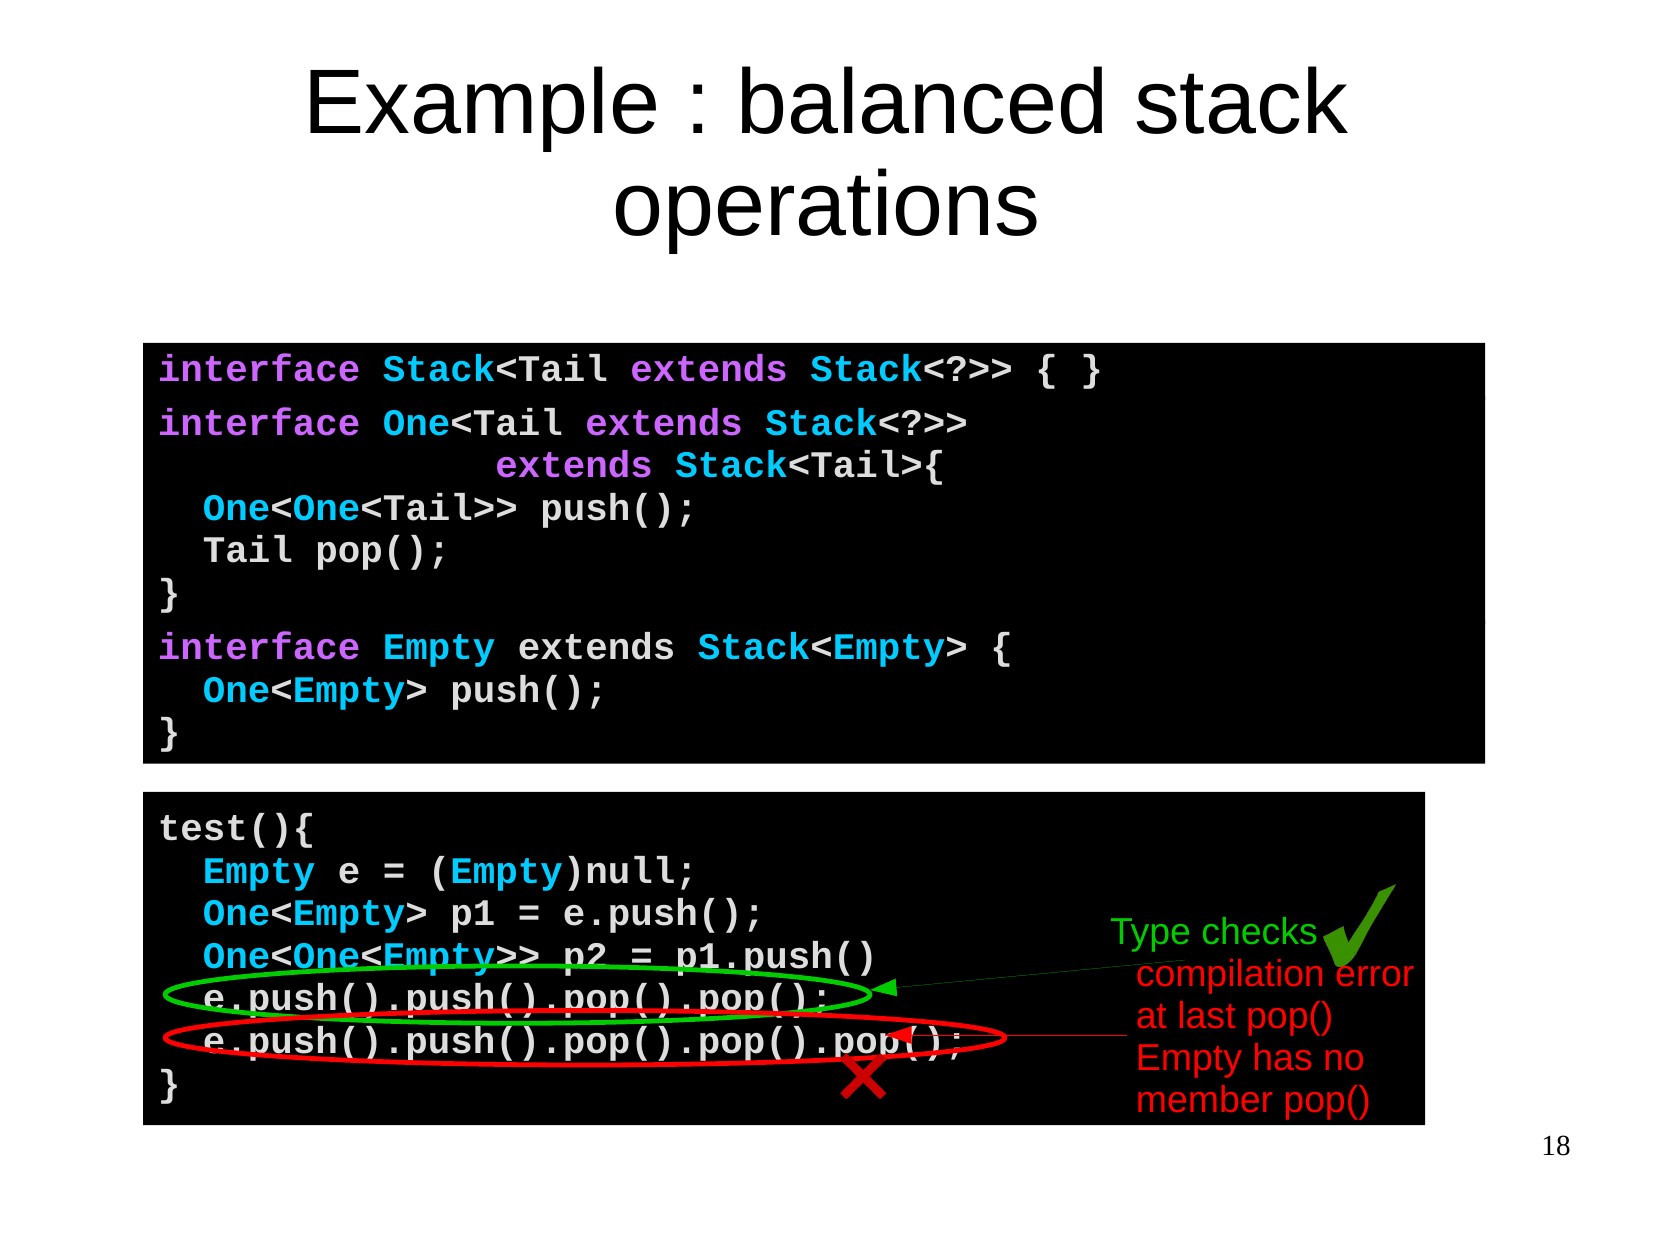

# Example : balanced stack operations
interface Stack<Tail extends Stack<?>> { }
interface One<Tail extends Stack<?>>
 extends Stack<Tail>{
 One<One<Tail>> push();
 Tail pop();
}
interface Empty extends Stack<Empty> {
 One<Empty> push();
}
test(){
 Empty e = (Empty)null;
 One<Empty> p1 = e.push();
 One<One<Empty>> p2 = p1.push()
 e.push().push().pop().pop();
 e.push().push().pop().pop().pop();
}
Type checks
compilation error
at last pop()
Empty has no member pop()
18